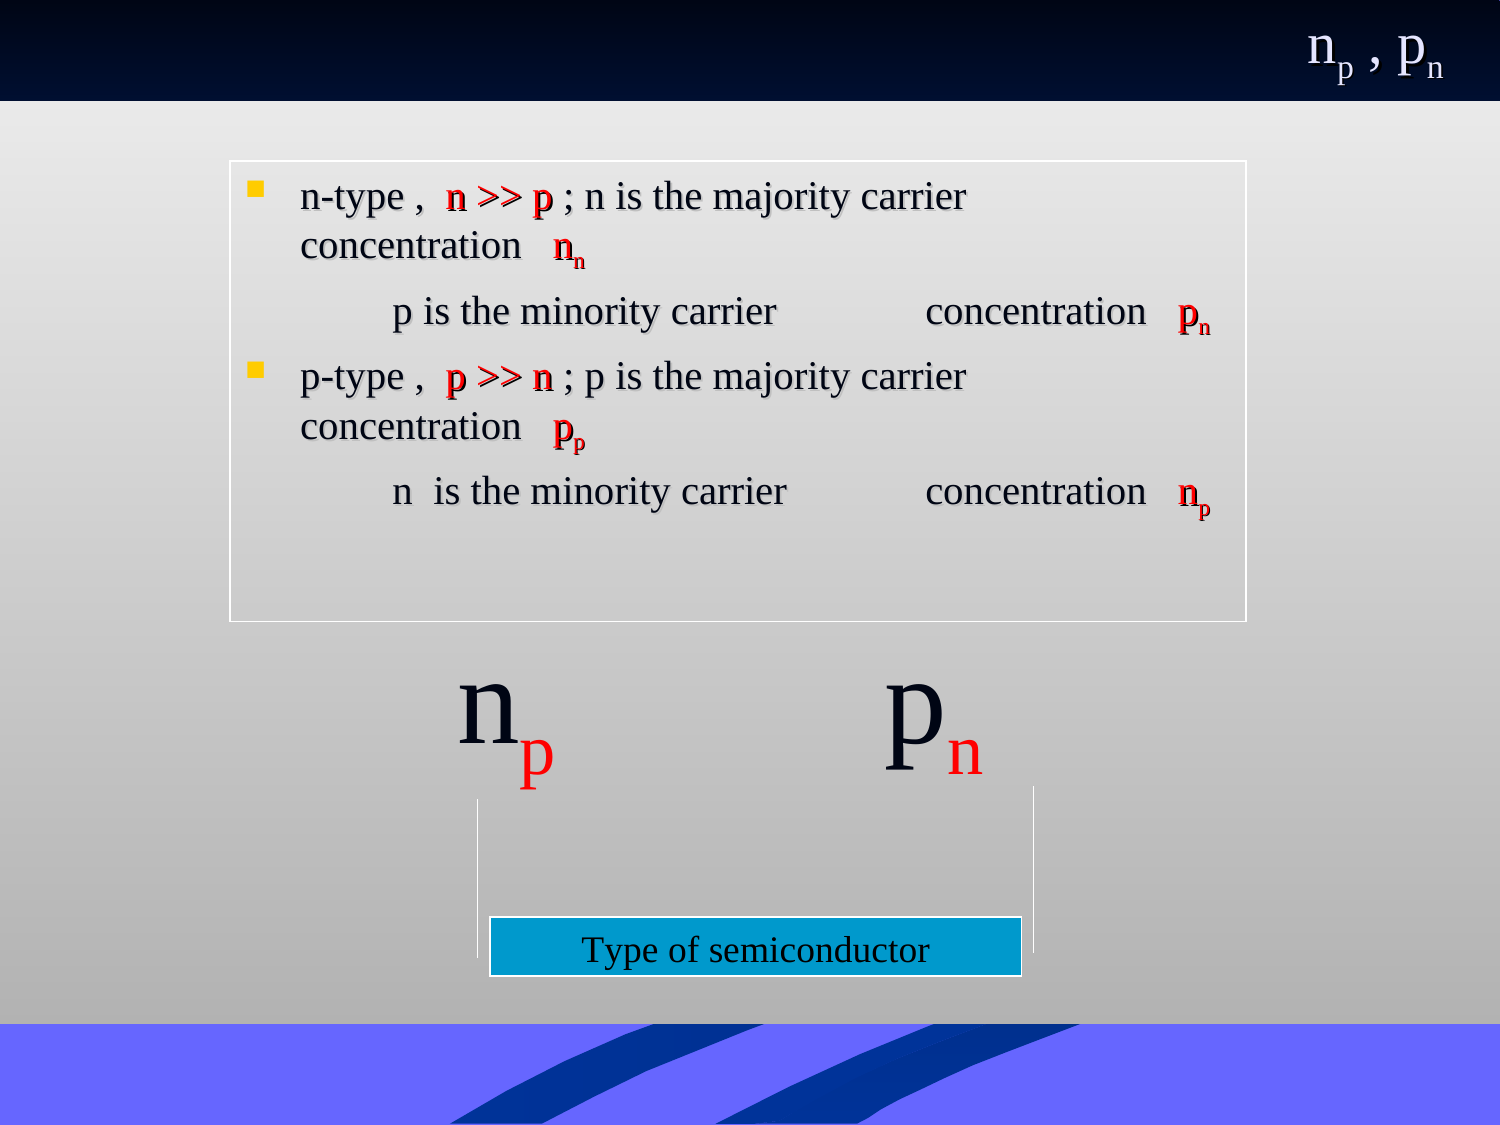

# np , pn
n-type , n >> p ; n is the majority carrier 		 concentration nn
			 p is the minority carrier 			 concentration pn
p-type , p >> n ; p is the majority carrier 		 concentration pp
			 n is the minority carrier 			 concentration np
np pn
Type of semiconductor